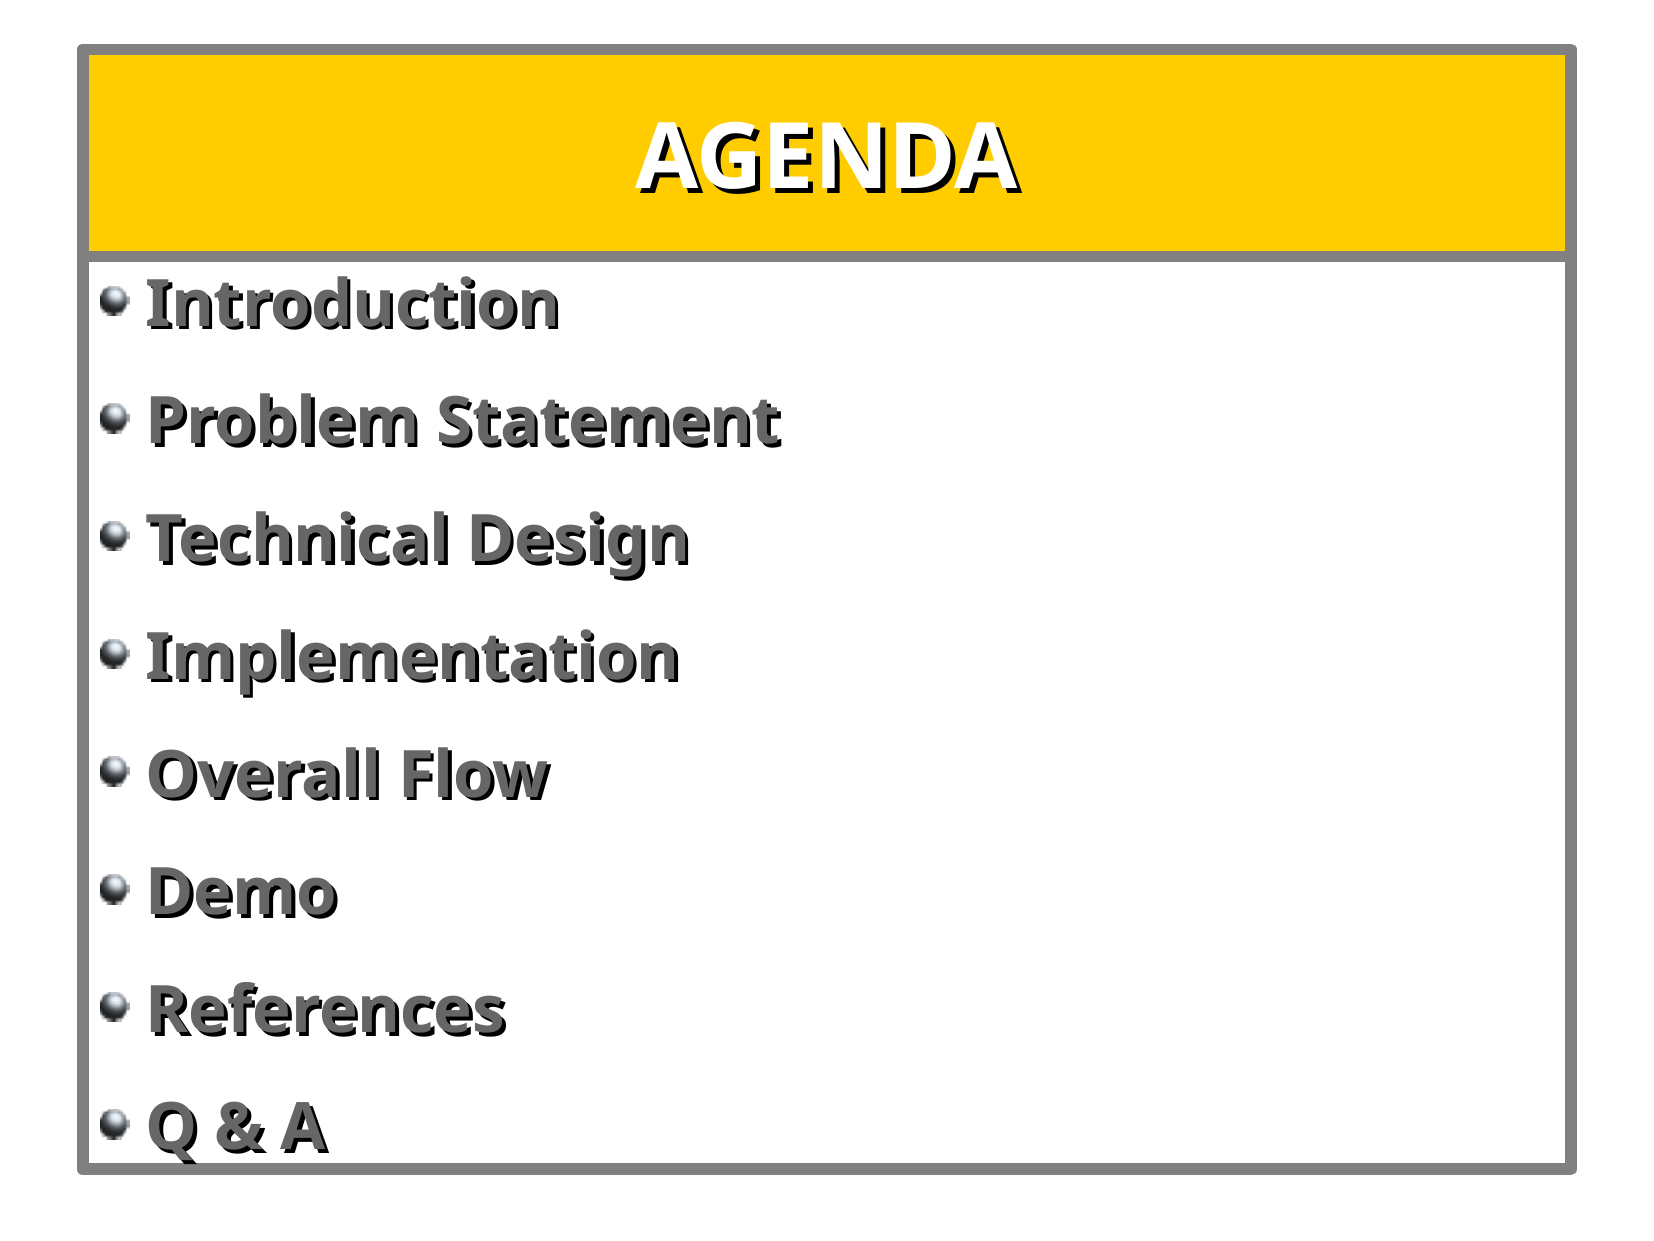

# AGENDA
 Introduction
 Problem Statement
 Technical Design
 Implementation
 Overall Flow
 Demo
 References
 Q & A